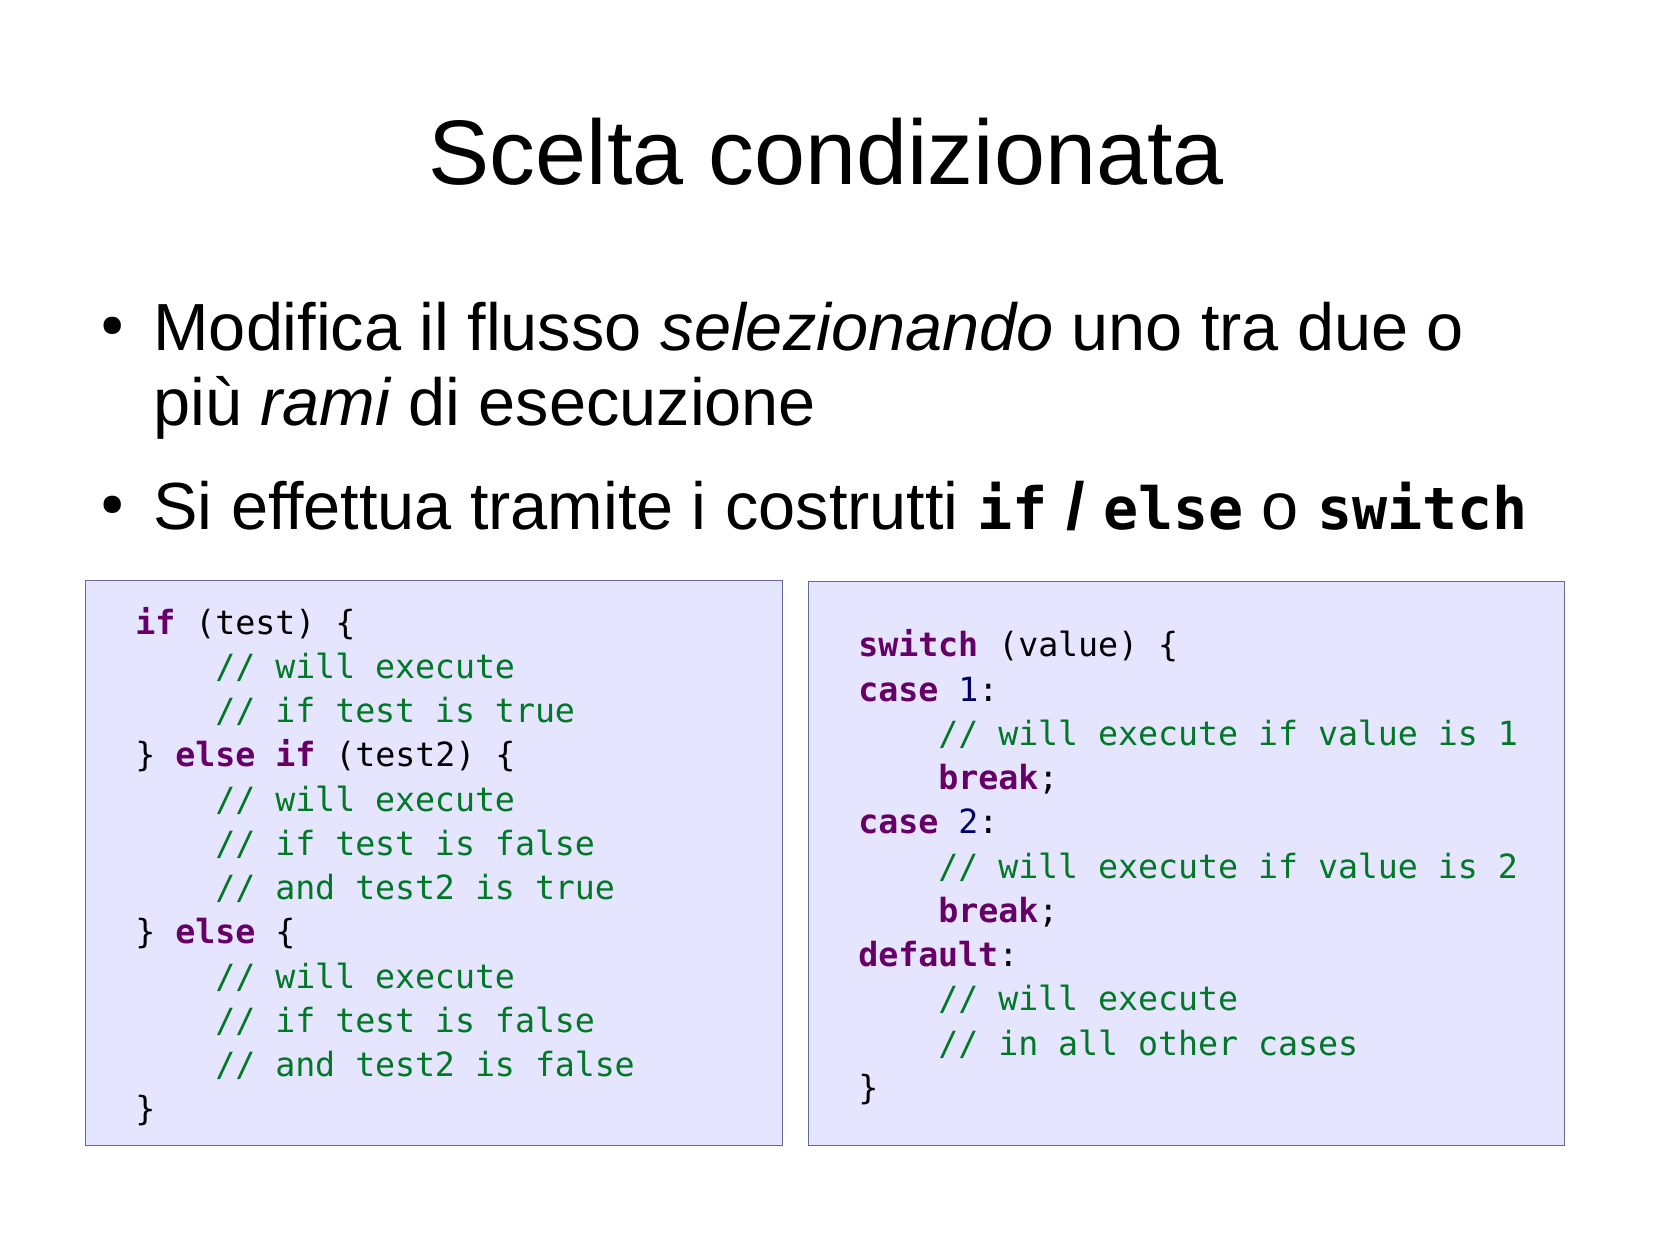

# Scelta condizionata
Modifica il flusso selezionando uno tra due o più rami di esecuzione
Si effettua tramite i costrutti if / else o switch
if (test) {
 // will execute
 // if test is true
} else if (test2) {
 // will execute
 // if test is false
 // and test2 is true
} else {
 // will execute
 // if test is false
 // and test2 is false
}
switch (value) {
case 1:
 // will execute if value is 1
 break;
case 2:
 // will execute if value is 2
 break;
default:
 // will execute
 // in all other cases
}